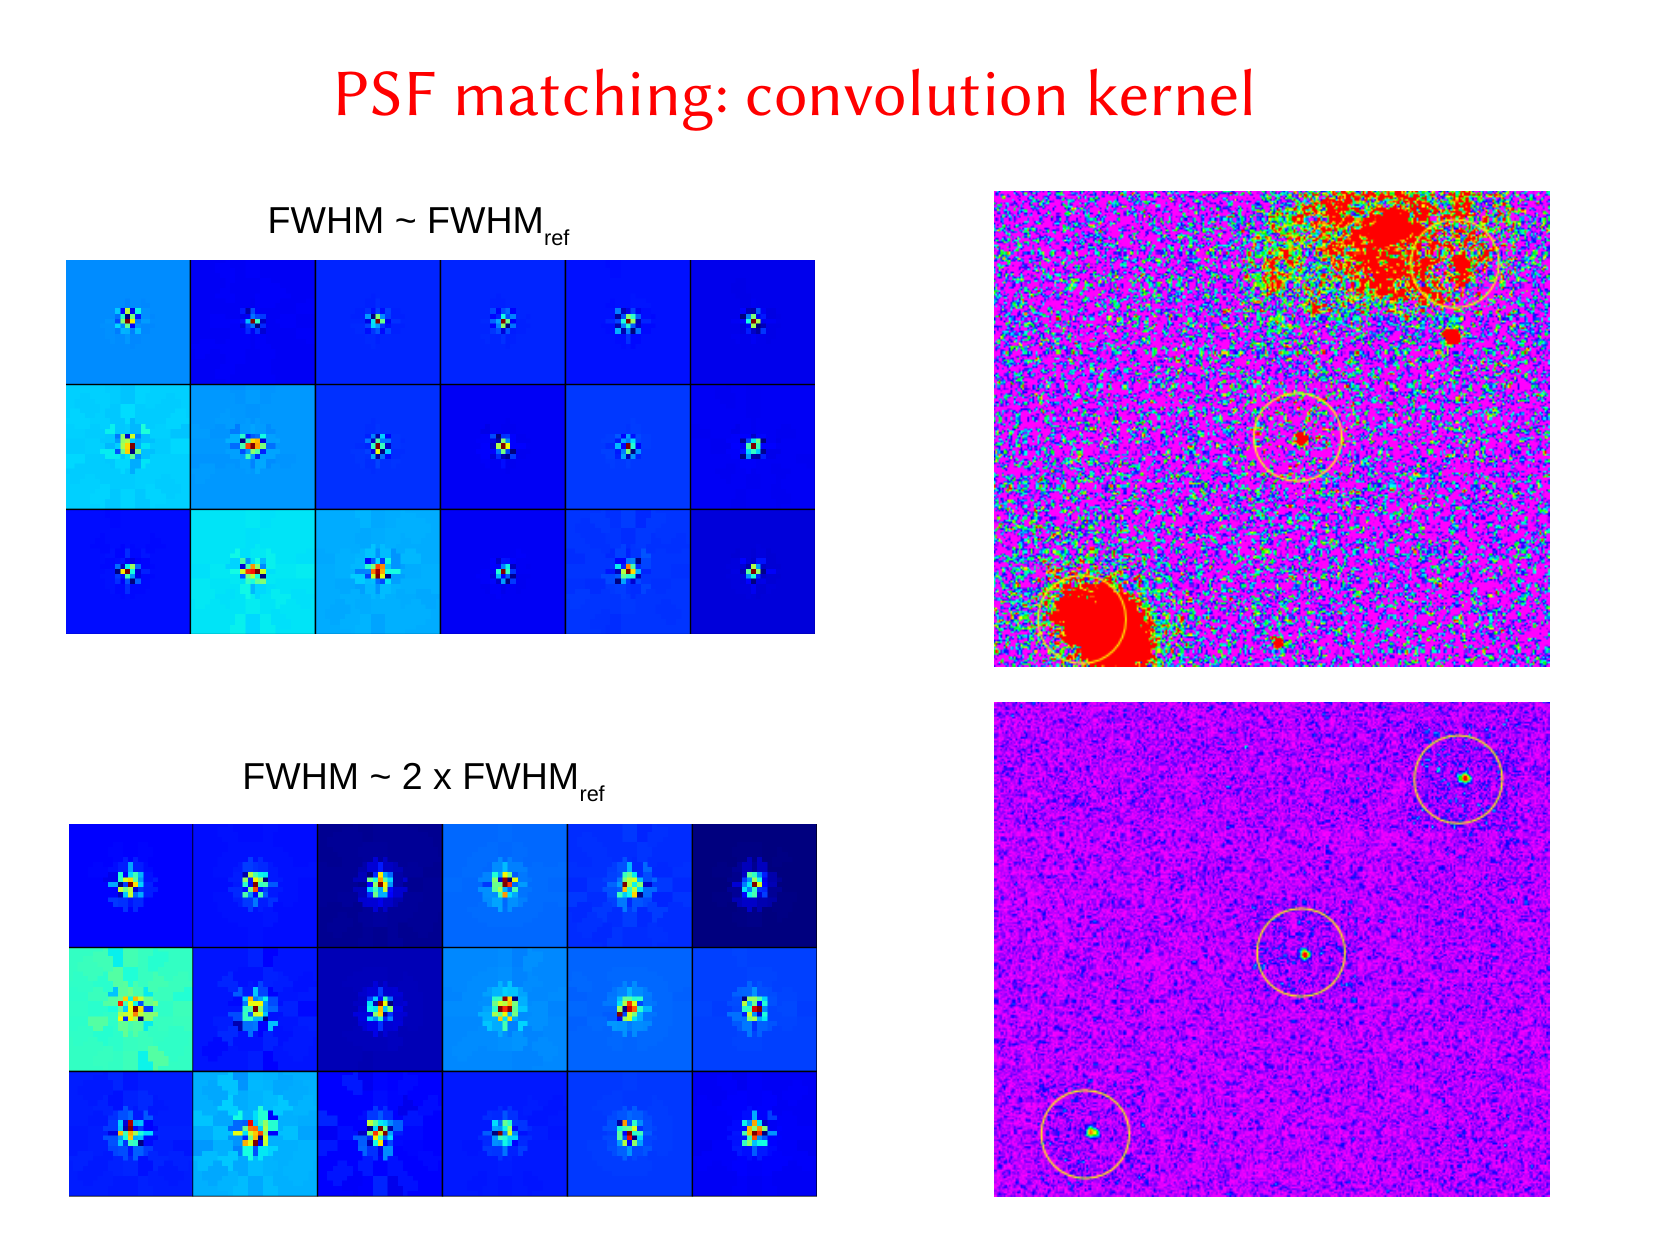

PSF matching: convolution kernel
FWHM ~ FWHMref
FWHM ~ 2 x FWHMref